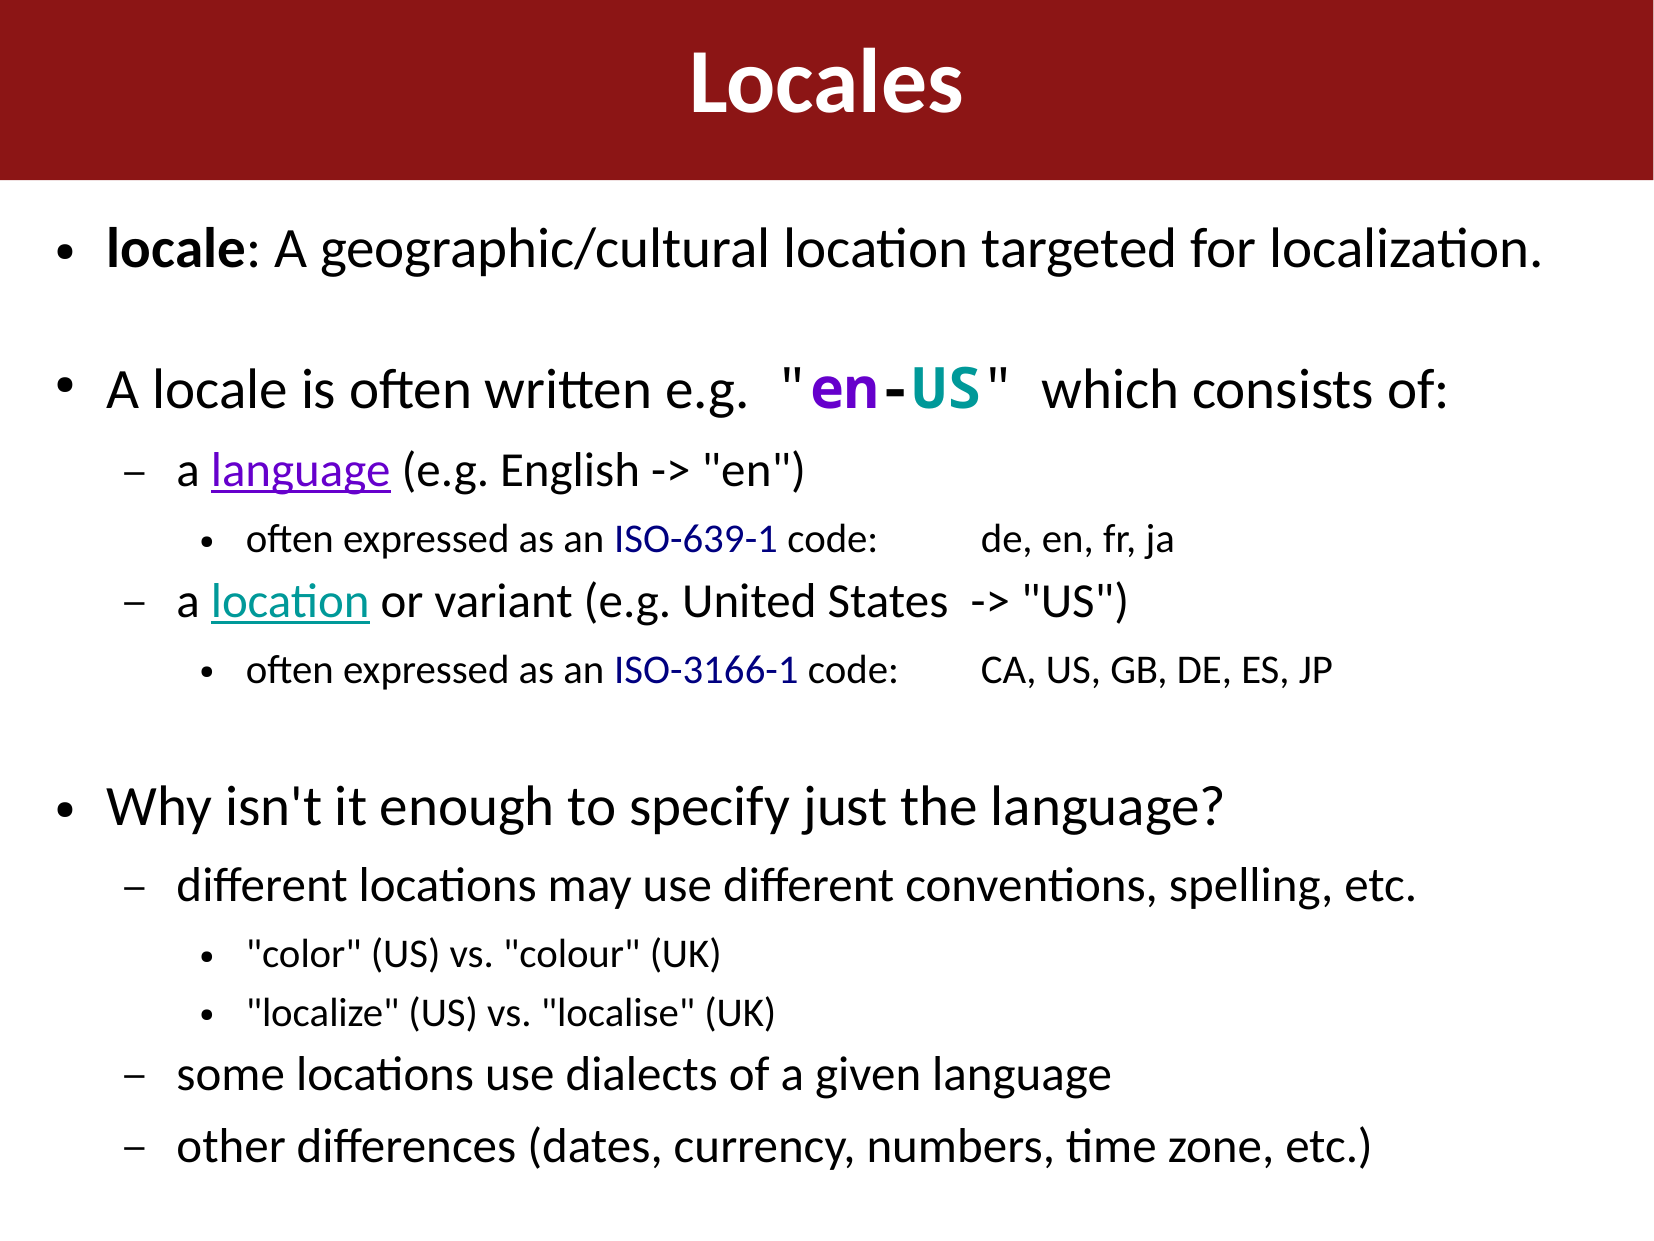

# Locales
locale: A geographic/cultural location targeted for localization.
A locale is often written e.g. "en-US" which consists of:
a language (e.g. English -> "en")
often expressed as an ISO-639-1 code: 	de, en, fr, ja
a location or variant (e.g. United States -> "US")
often expressed as an ISO-3166-1 code: 	CA, US, GB, DE, ES, JP
Why isn't it enough to specify just the language?
different locations may use different conventions, spelling, etc.
"color" (US) vs. "colour" (UK)
"localize" (US) vs. "localise" (UK)
some locations use dialects of a given language
other differences (dates, currency, numbers, time zone, etc.)